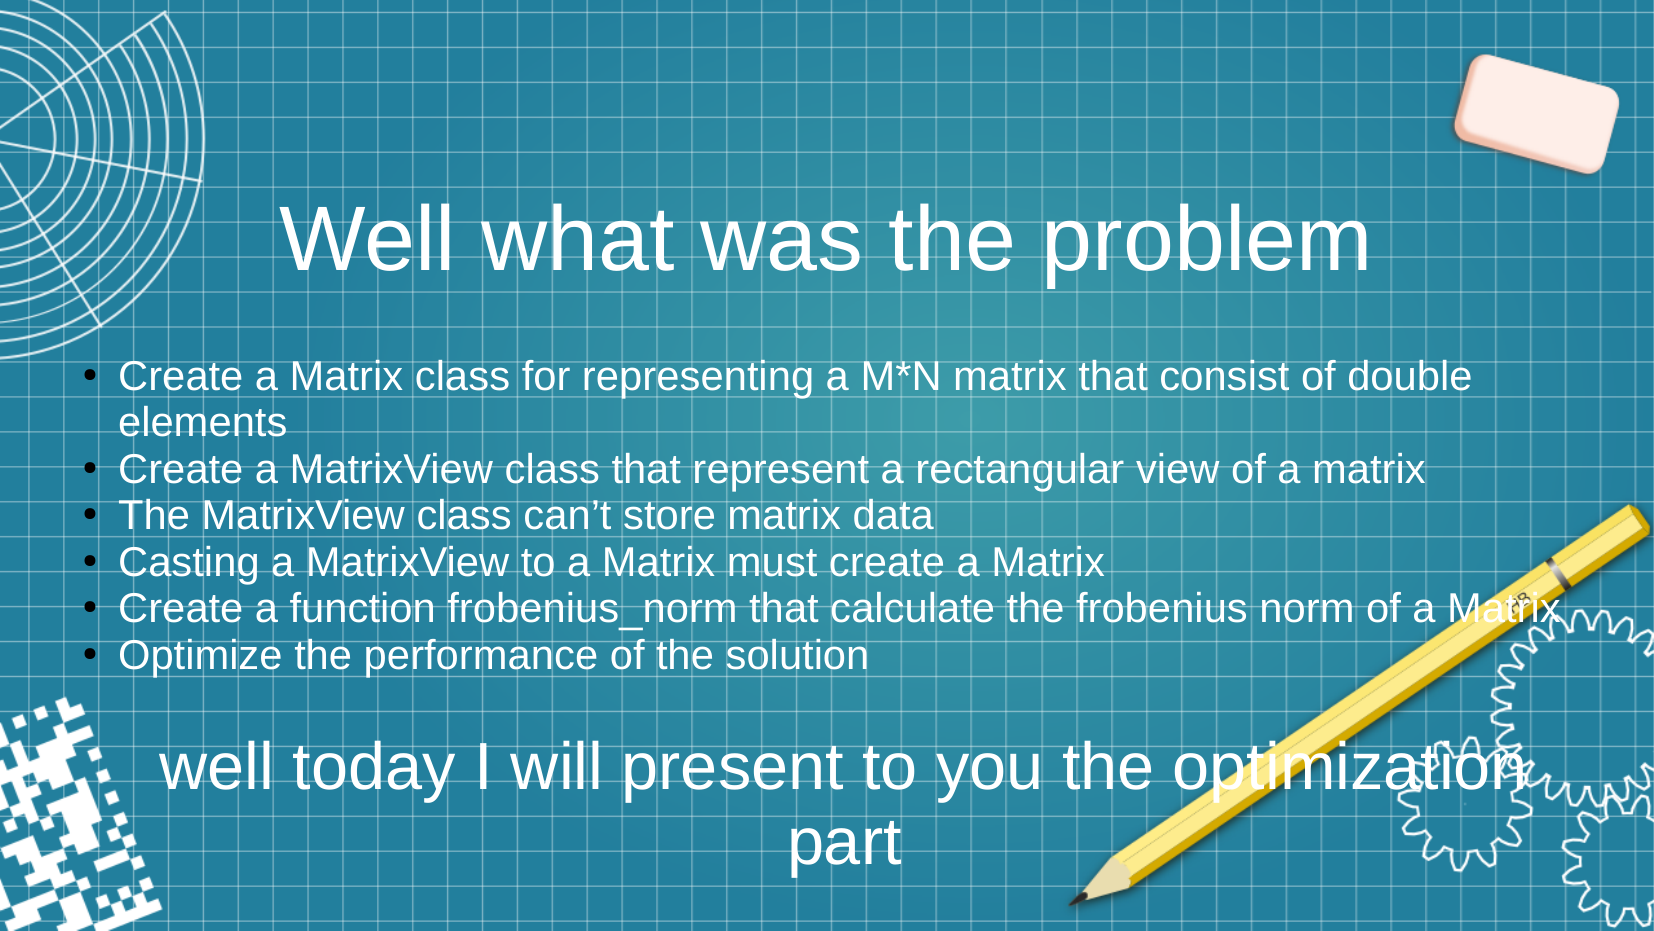

# Well what was the problem
Create a Matrix class for representing a M*N matrix that consist of double elements
Create a MatrixView class that represent a rectangular view of a matrix
The MatrixView class can’t store matrix data
Casting a MatrixView to a Matrix must create a Matrix
Create a function frobenius_norm that calculate the frobenius norm of a Matrix
Optimize the performance of the solution
well today I will present to you the optimization part